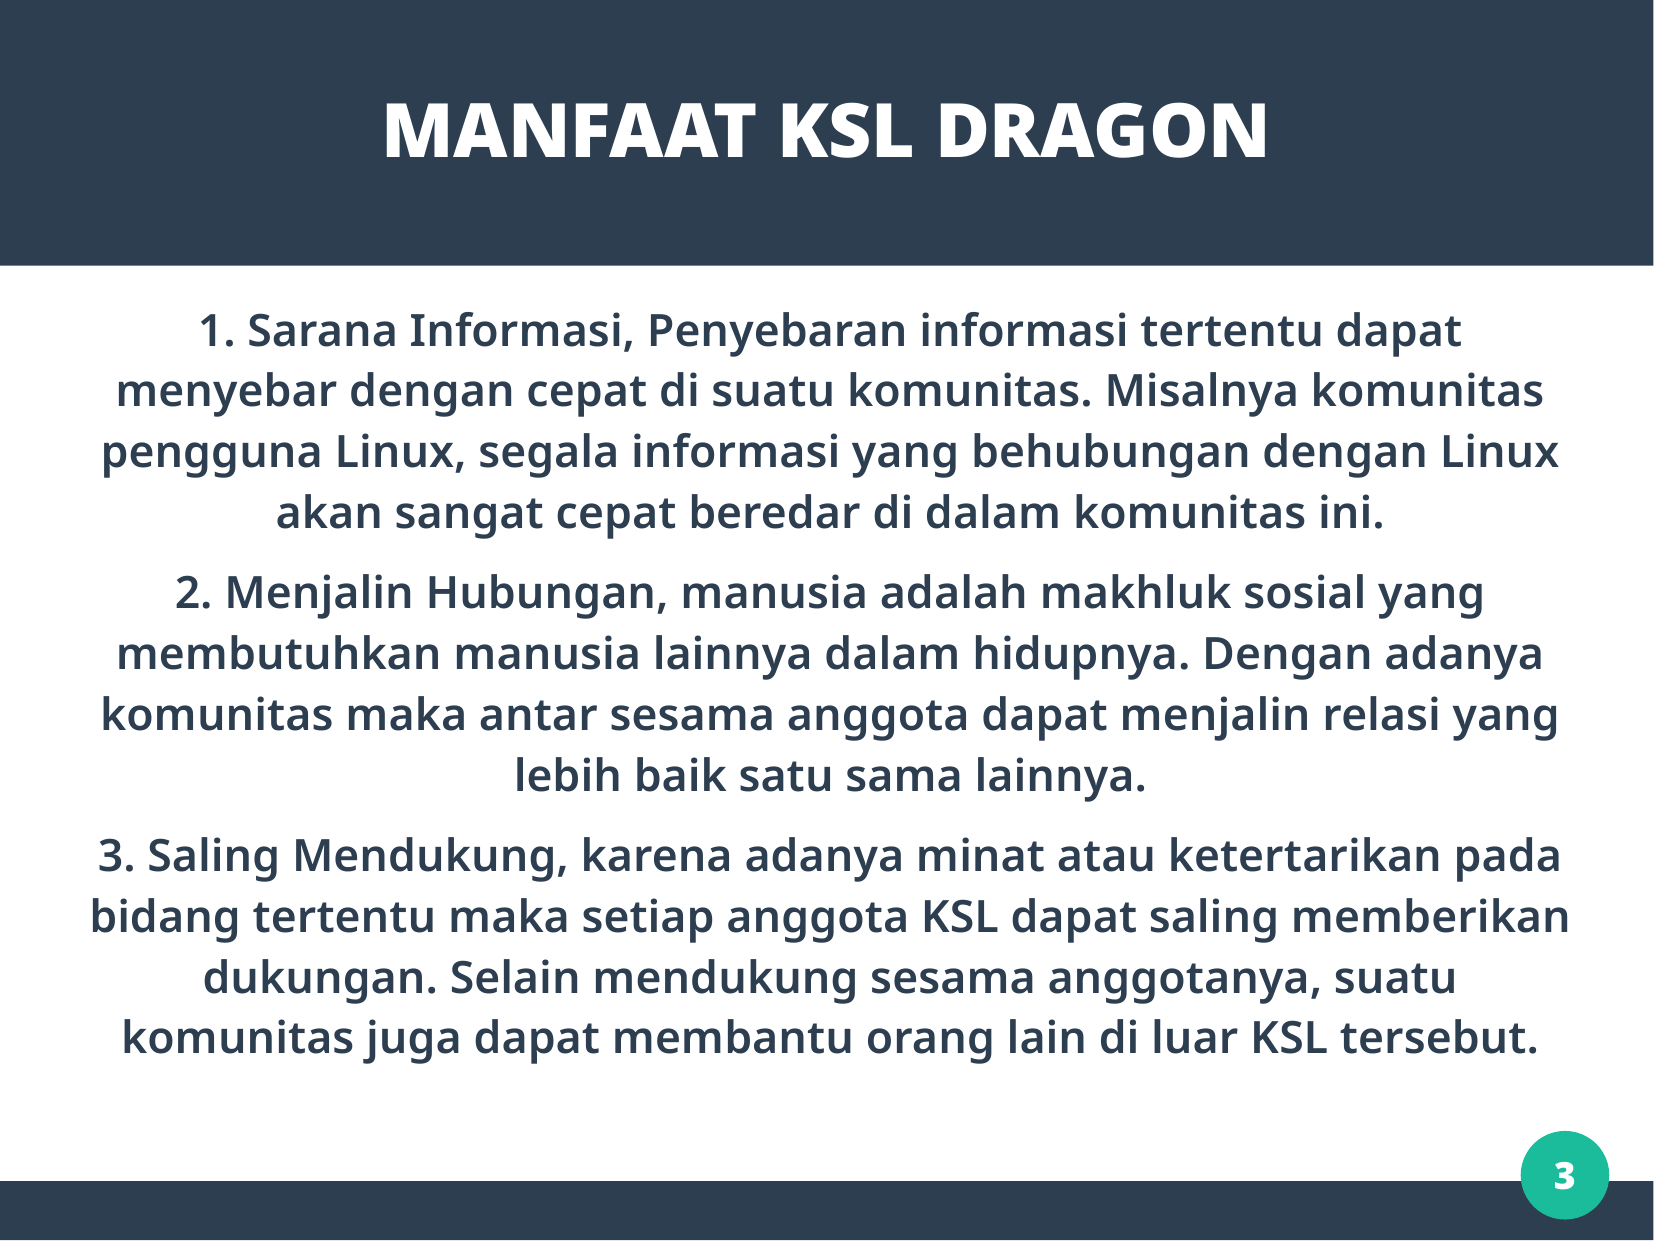

# MANFAAT KSL DRAGON
1. Sarana Informasi, Penyebaran informasi tertentu dapat menyebar dengan cepat di suatu komunitas. Misalnya komunitas pengguna Linux, segala informasi yang behubungan dengan Linux akan sangat cepat beredar di dalam komunitas ini.
2. Menjalin Hubungan, manusia adalah makhluk sosial yang membutuhkan manusia lainnya dalam hidupnya. Dengan adanya komunitas maka antar sesama anggota dapat menjalin relasi yang lebih baik satu sama lainnya.
3. Saling Mendukung, karena adanya minat atau ketertarikan pada bidang tertentu maka setiap anggota KSL dapat saling memberikan dukungan. Selain mendukung sesama anggotanya, suatu komunitas juga dapat membantu orang lain di luar KSL tersebut.
3